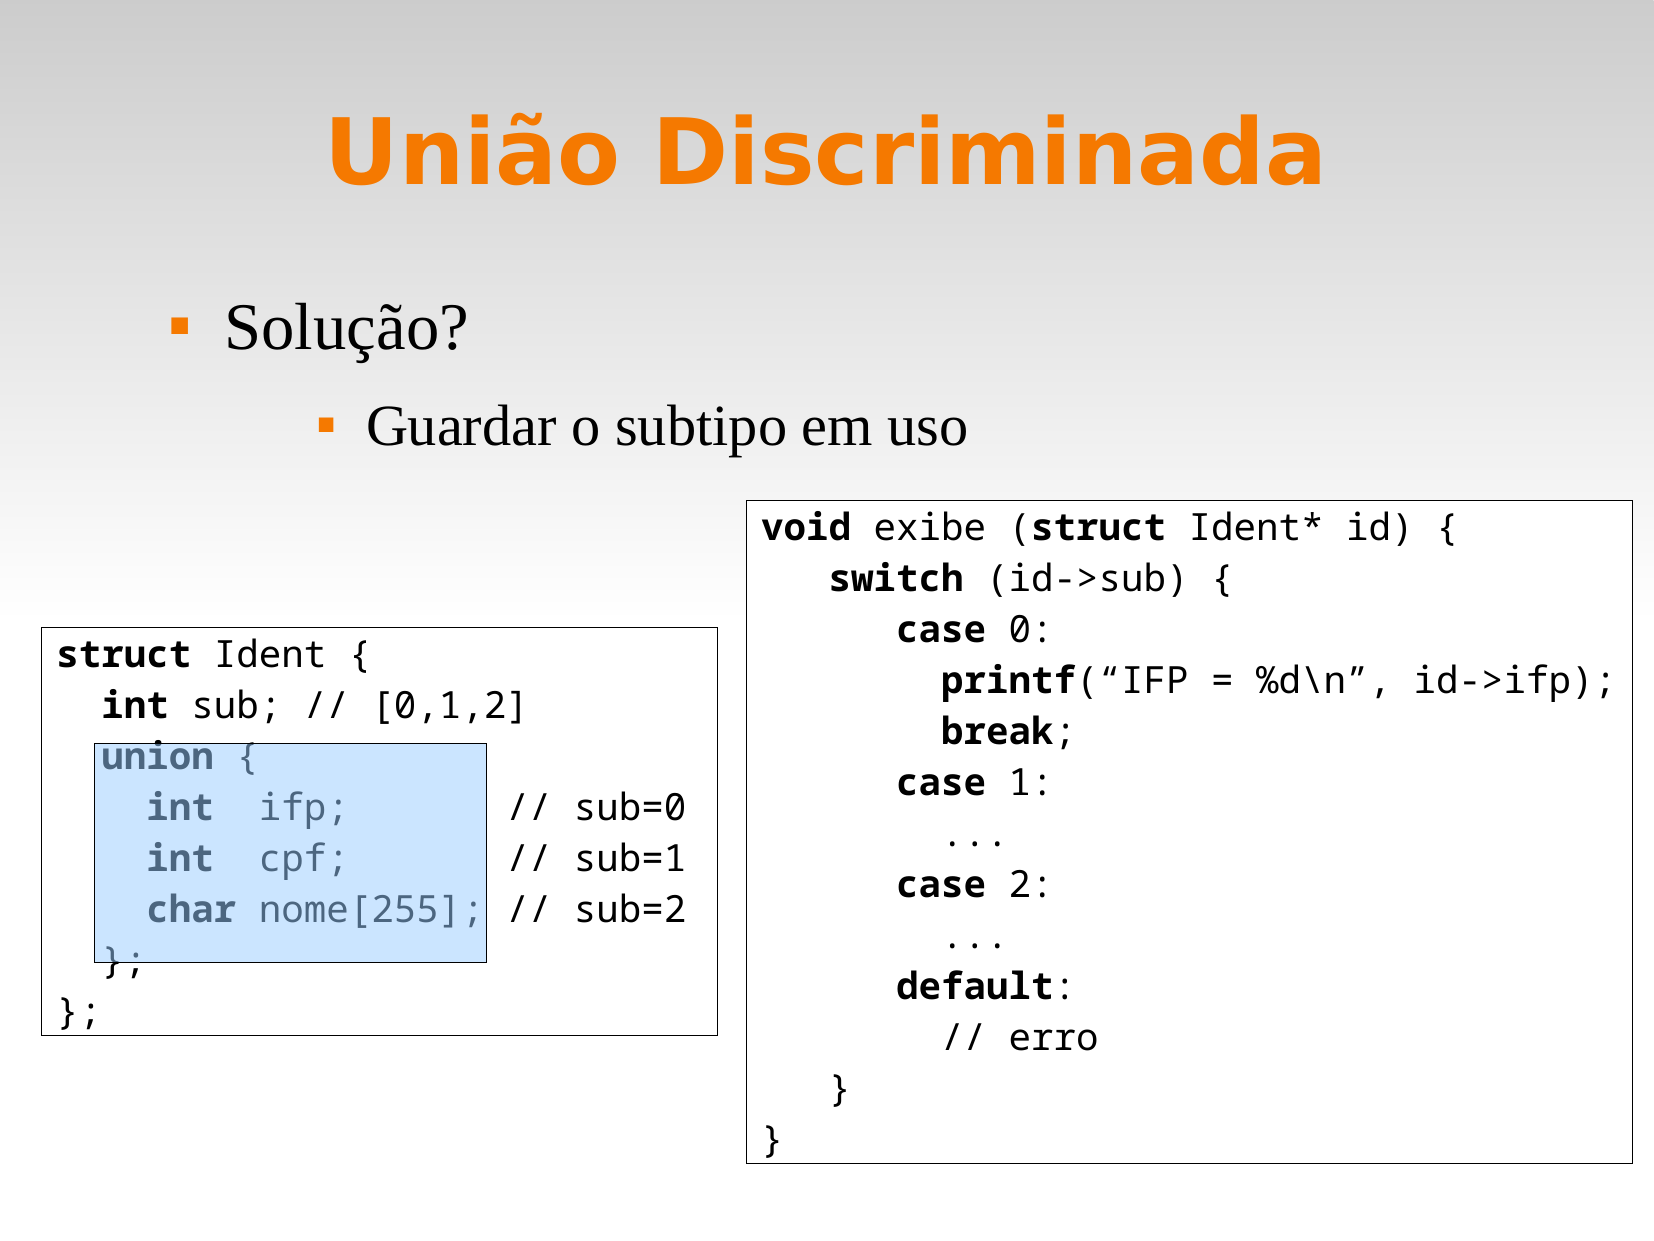

# União Discriminada
Solução?
Guardar o subtipo em uso
void exibe (struct Ident* id) {
 switch (id->sub) {
 case 0:
 printf(“IFP = %d\n”, id->ifp);
 break;
 case 1:
 ...
 case 2:
 ...
 default:
 // erro
 }
}
void exibe (struct Ident* id) {
 if (id->sub == 0) {
 printf(“IFP = %d\n”, id->ifp);
 } else if (id->sub == 1) {
 ...
 } else if (id->sub == 2) {
 ...
 } else {
 // erro
 }
}
struct Ident {
 int sub; // [0,1,2]
 union {
 int ifp; // sub=0
 int cpf; // sub=1
 char nome[255]; // sub=2
 };
};